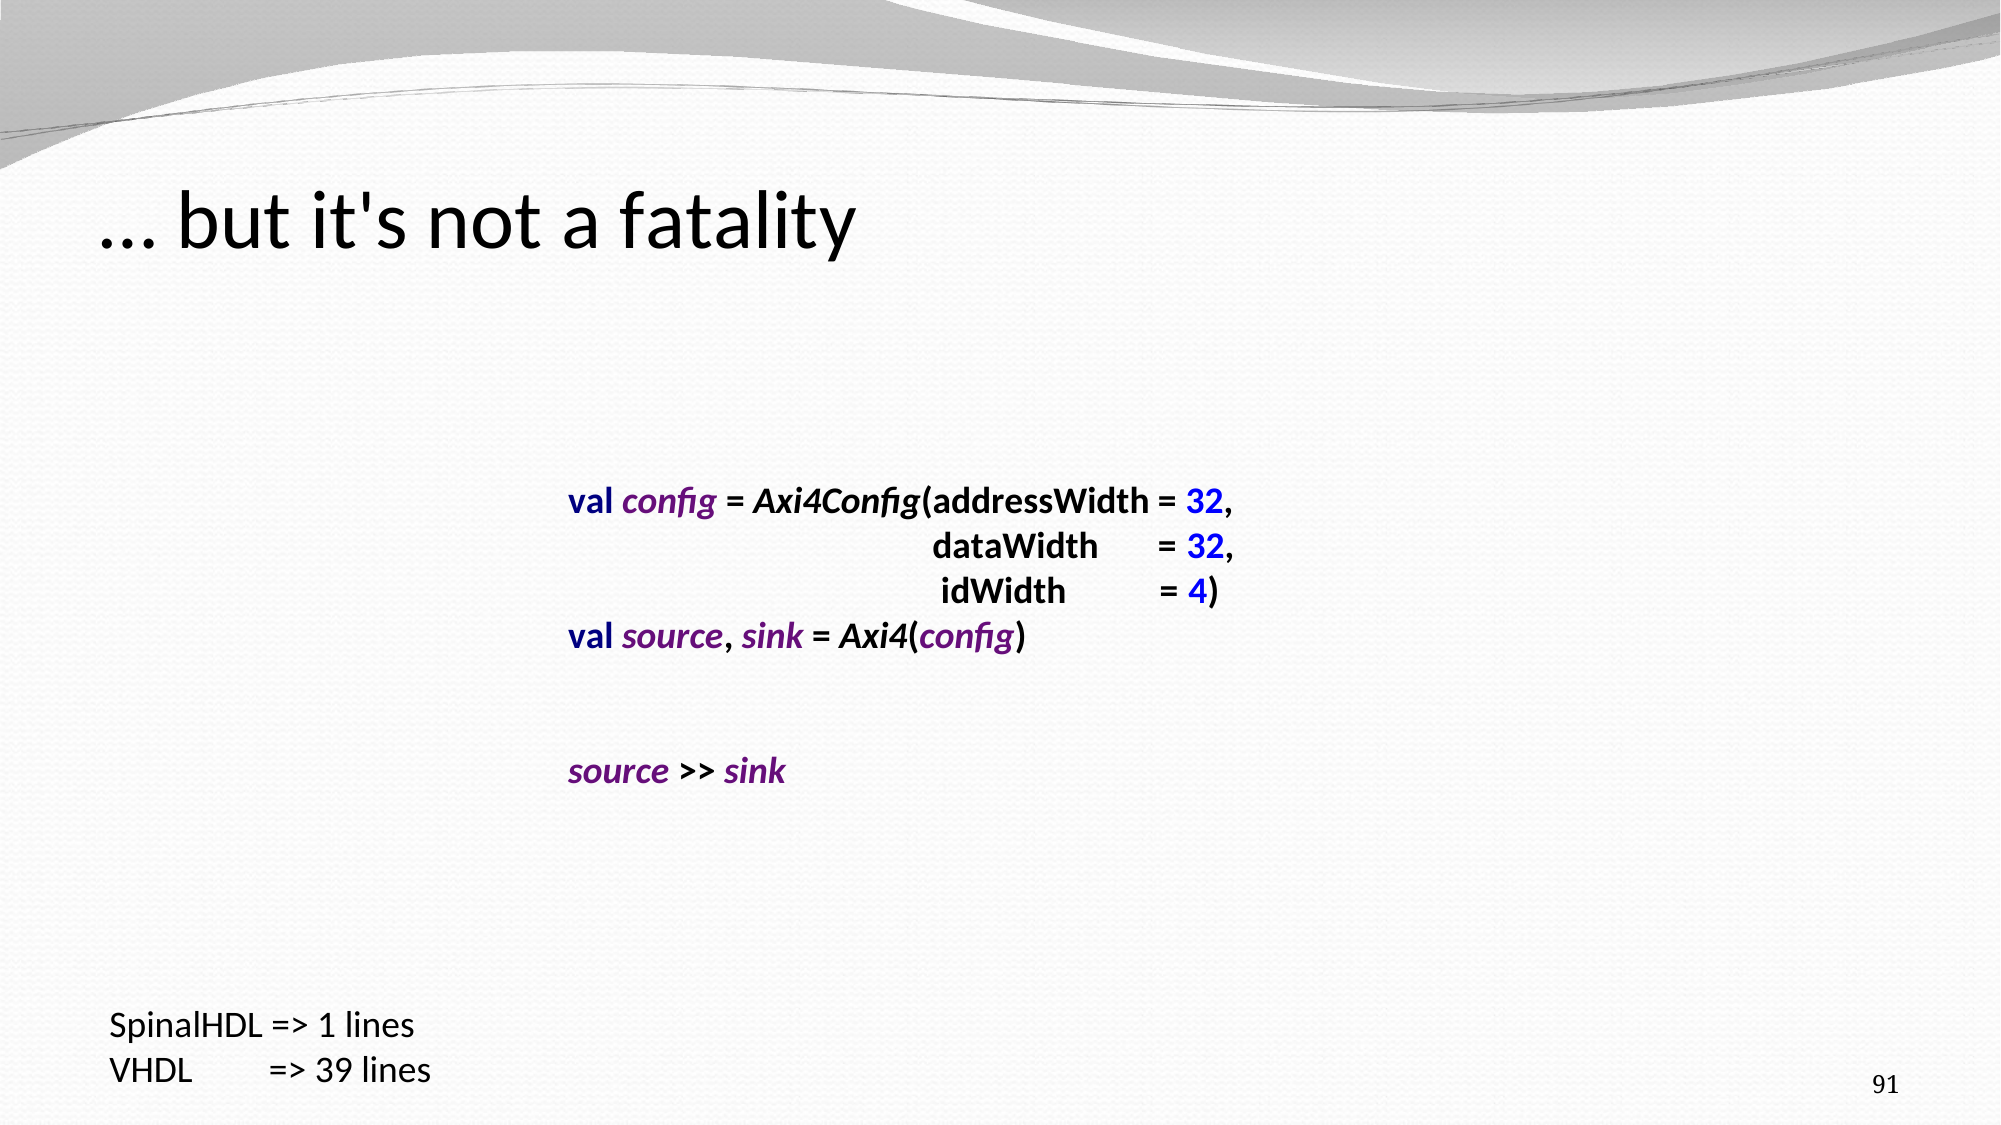

# … but it's not a fatality
val config = Axi4Config(addressWidth = 32,
 dataWidth = 32,
 idWidth = 4)
val source, sink = Axi4(config)
source >> sink
SpinalHDL => 1 lines
VHDL => 39 lines